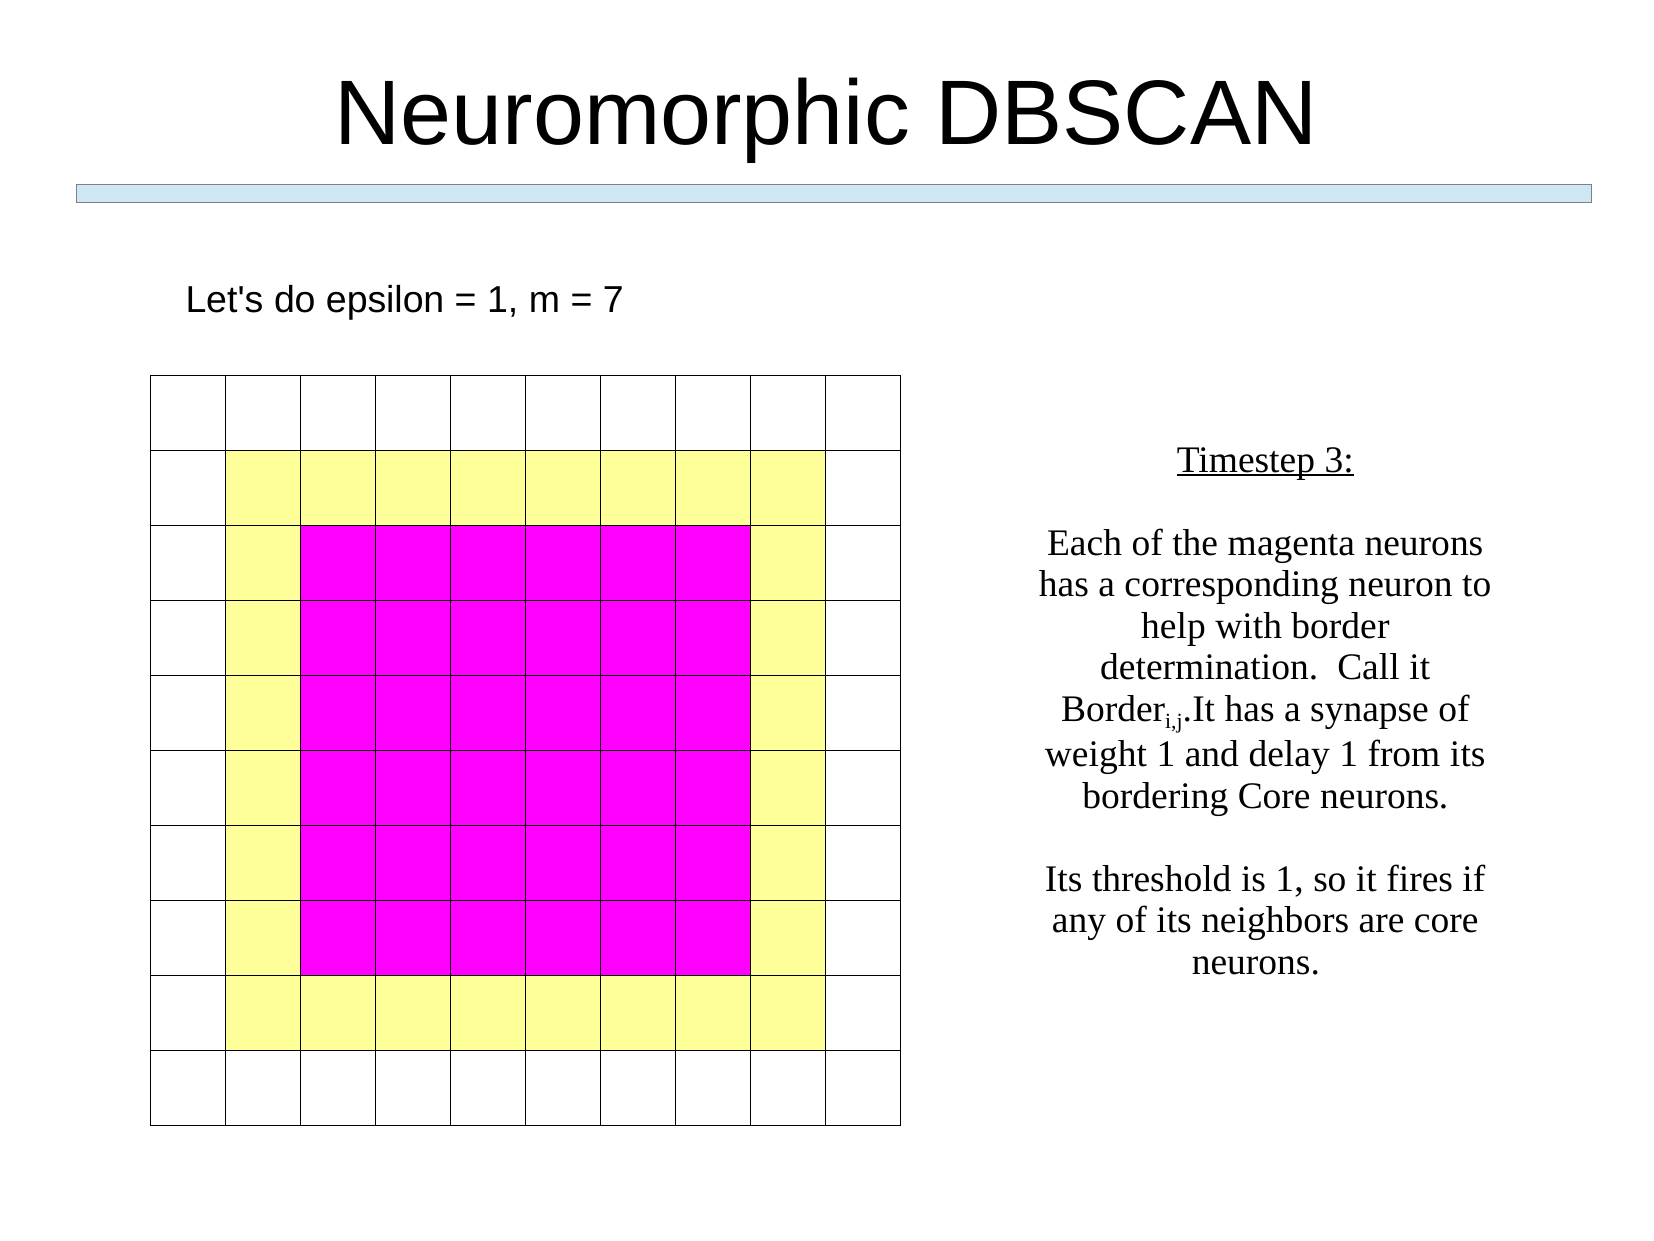

# Neuromorphic DBSCAN
Let's do epsilon = 1, m = 7
Timestep 3:
Each of the magenta neurons has a corresponding neuron to help with border determination. Call it Borderi,j.It has a synapse of weight 1 and delay 1 from its bordering Core neurons.
Its threshold is 1, so it fires if any of its neighbors are core neurons.